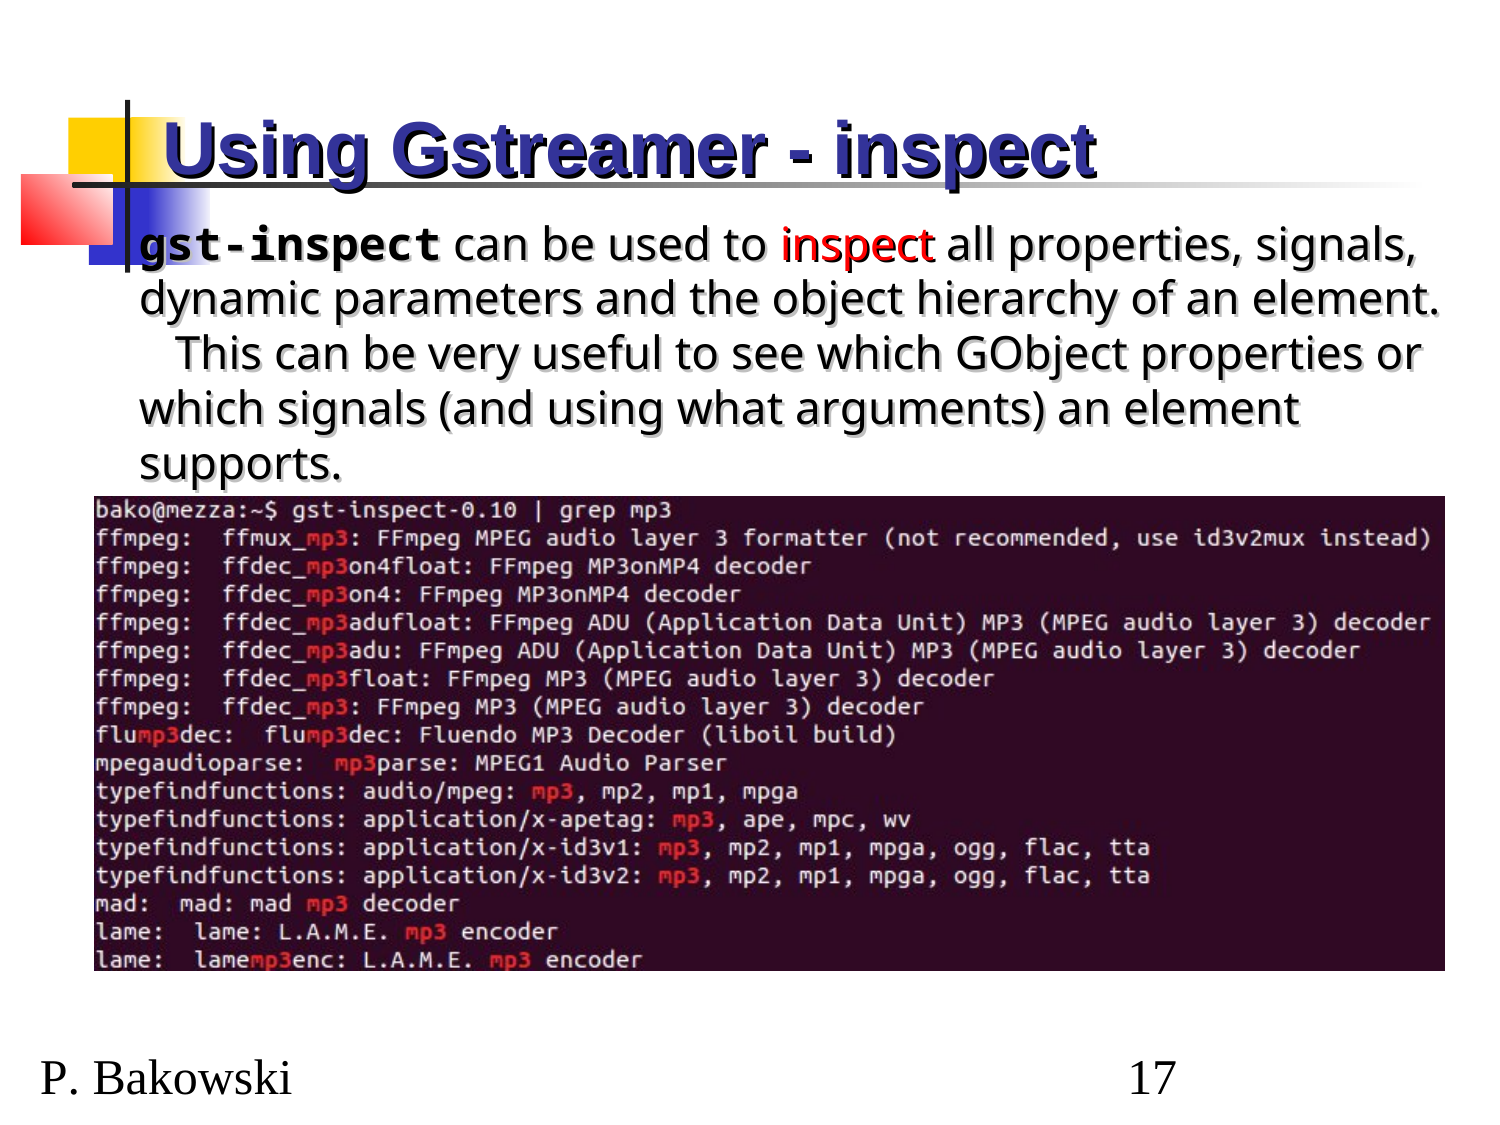

# Using Gstreamer - inspect
gst-inspect can be used to inspect all properties, signals, dynamic parameters and the object hierarchy of an element. This can be very useful to see which GObject properties or which signals (and using what arguments) an element supports.
P.Bakowski
17